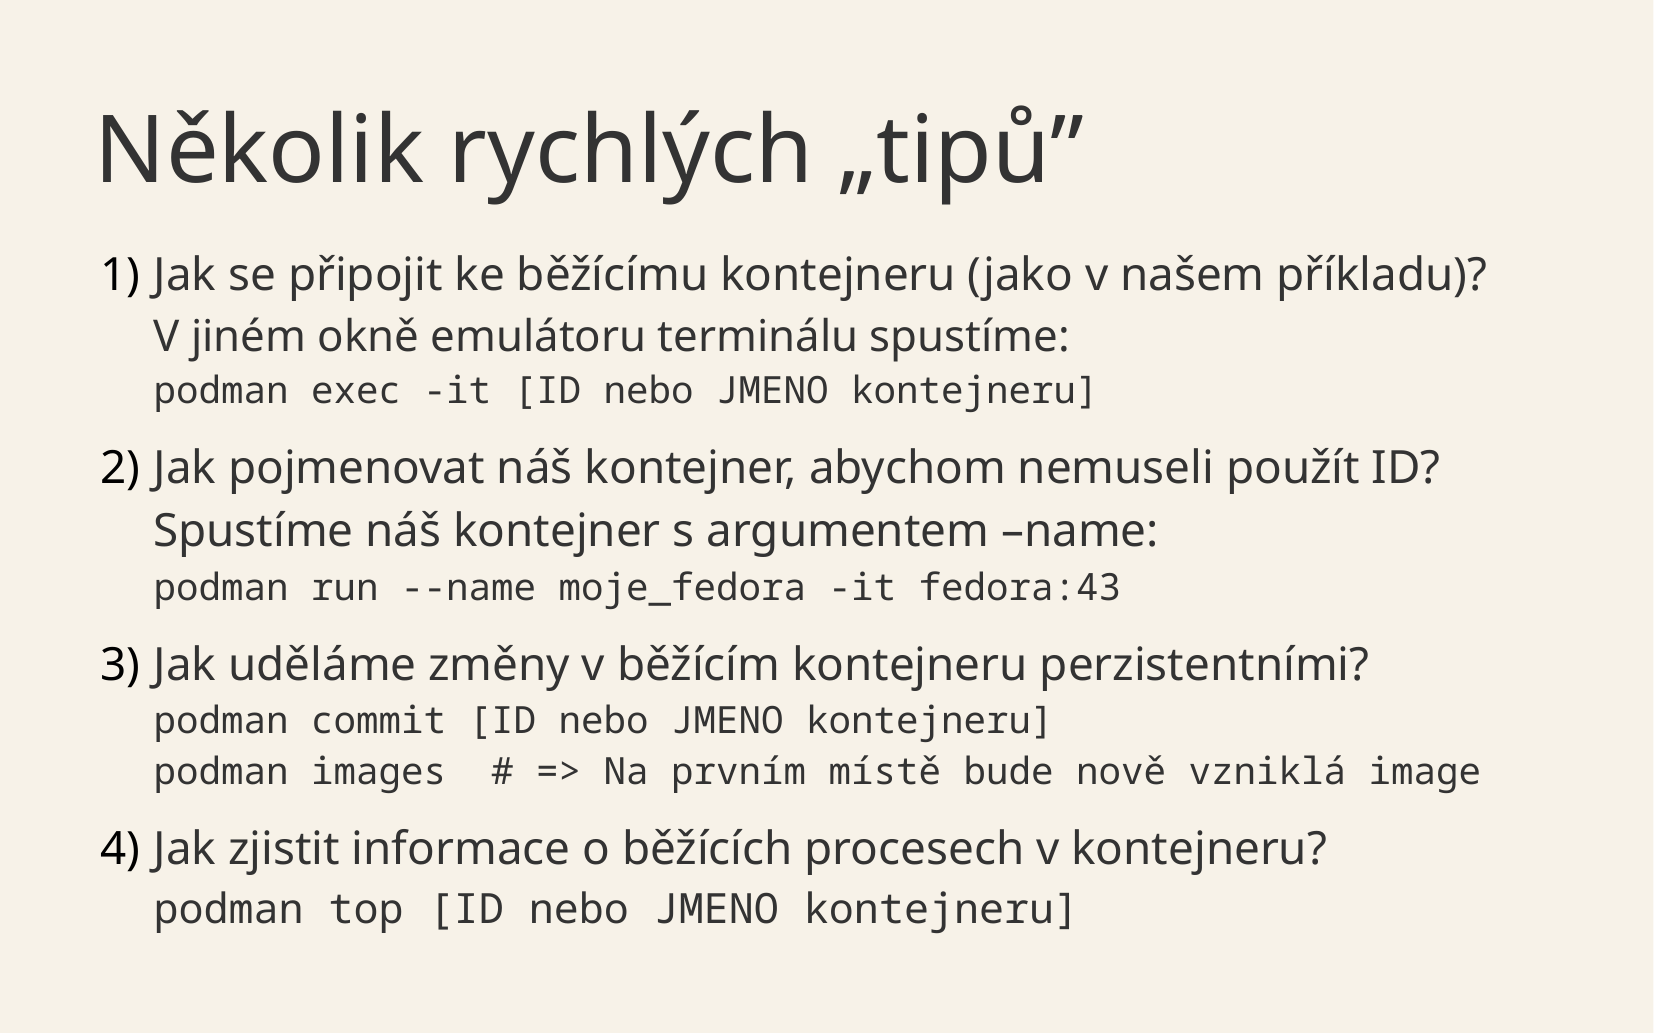

Několik rychlých „tipů”
# Jak se připojit ke běžícímu kontejneru (jako v našem příkladu)? V jiném okně emulátoru terminálu spustíme: podman exec -it [ID nebo JMENO kontejneru]
Jak pojmenovat náš kontejner, abychom nemuseli použít ID?
Spustíme náš kontejner s argumentem –name:
podman run --name moje_fedora -it fedora:43
Jak uděláme změny v běžícím kontejneru perzistentními?
podman commit [ID nebo JMENO kontejneru]
podman images # => Na prvním místě bude nově vzniklá image
Jak zjistit informace o běžících procesech v kontejneru?
podman top [ID nebo JMENO kontejneru]